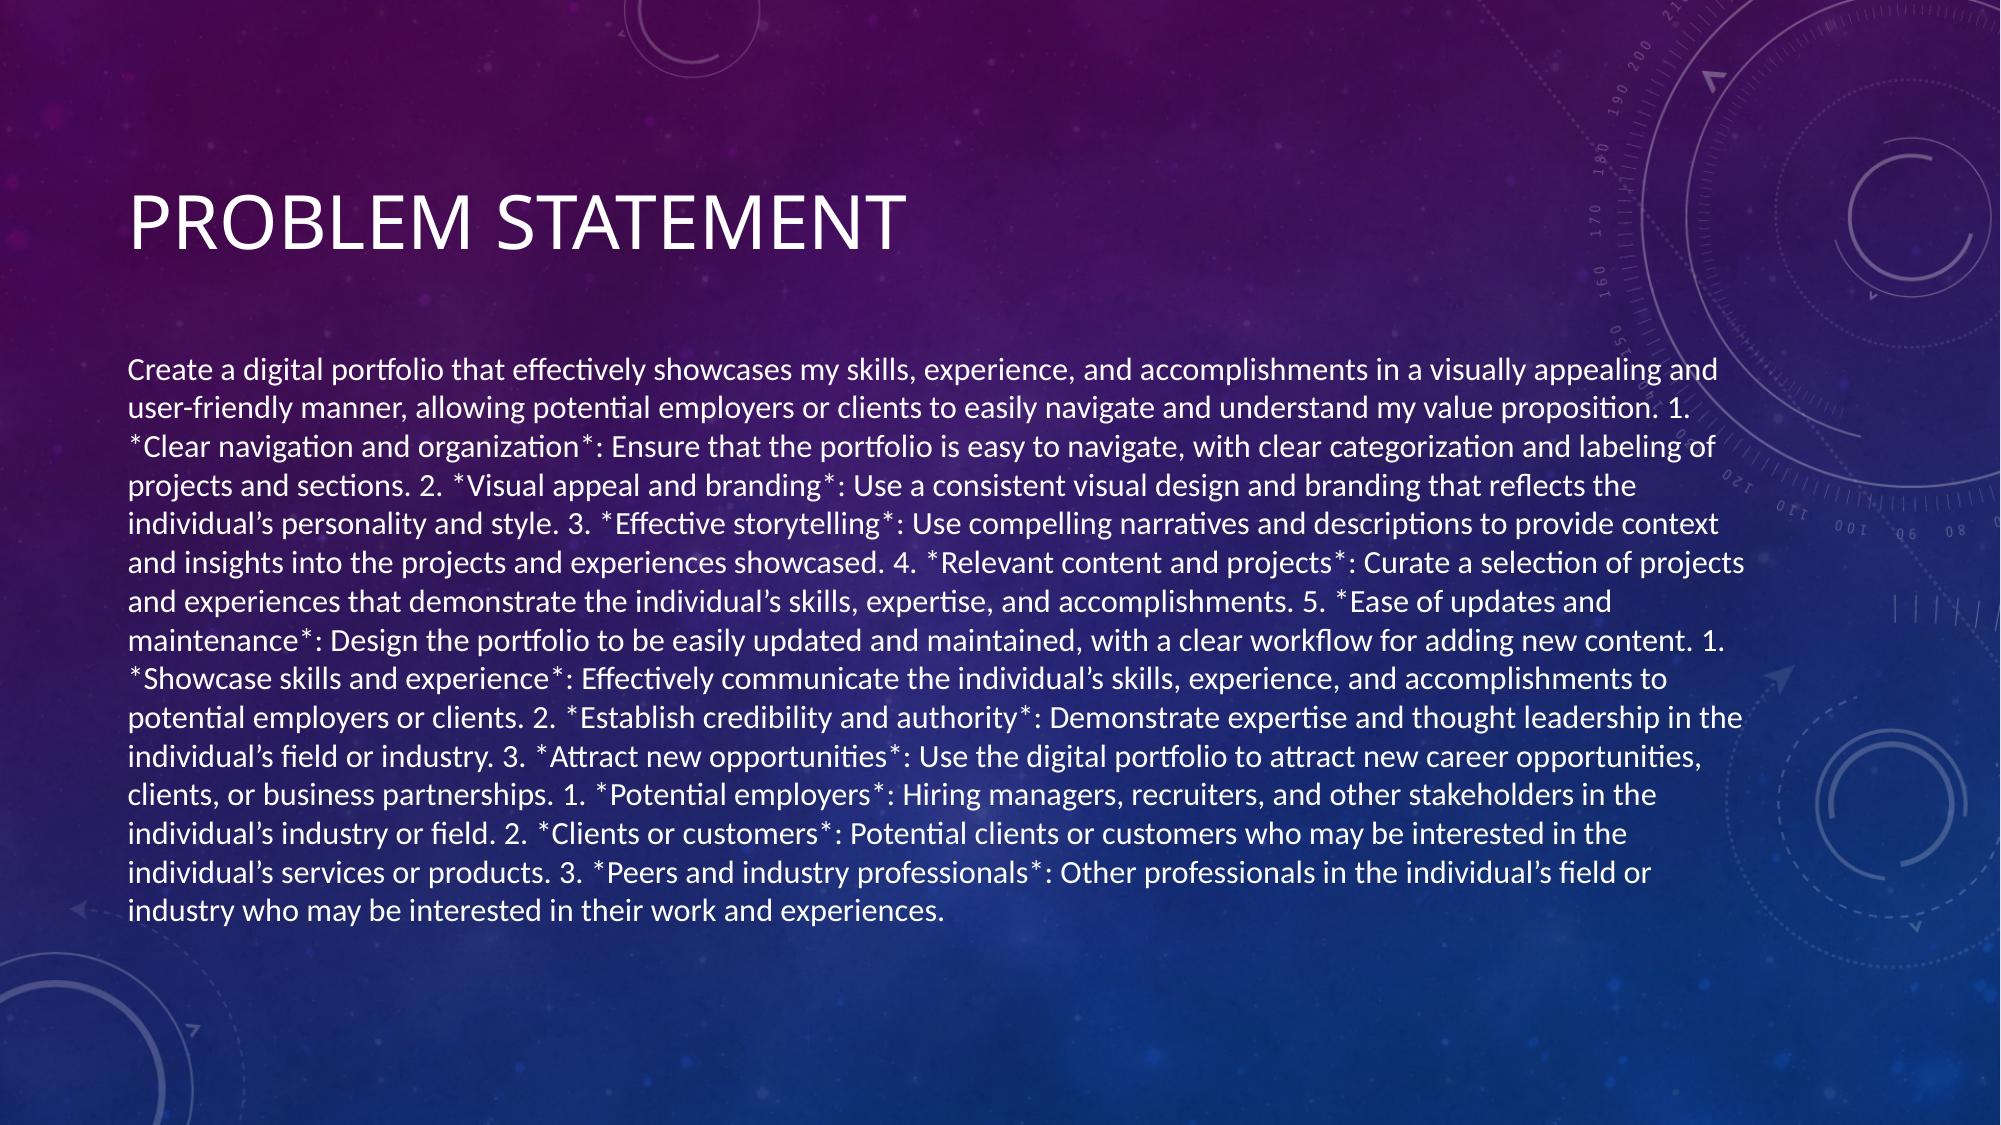

# Problem Statement
Create a digital portfolio that effectively showcases my skills, experience, and accomplishments in a visually appealing and user-friendly manner, allowing potential employers or clients to easily navigate and understand my value proposition. 1. *Clear navigation and organization*: Ensure that the portfolio is easy to navigate, with clear categorization and labeling of projects and sections. 2. *Visual appeal and branding*: Use a consistent visual design and branding that reflects the individual’s personality and style. 3. *Effective storytelling*: Use compelling narratives and descriptions to provide context and insights into the projects and experiences showcased. 4. *Relevant content and projects*: Curate a selection of projects and experiences that demonstrate the individual’s skills, expertise, and accomplishments. 5. *Ease of updates and maintenance*: Design the portfolio to be easily updated and maintained, with a clear workflow for adding new content. 1. *Showcase skills and experience*: Effectively communicate the individual’s skills, experience, and accomplishments to potential employers or clients. 2. *Establish credibility and authority*: Demonstrate expertise and thought leadership in the individual’s field or industry. 3. *Attract new opportunities*: Use the digital portfolio to attract new career opportunities, clients, or business partnerships. 1. *Potential employers*: Hiring managers, recruiters, and other stakeholders in the individual’s industry or field. 2. *Clients or customers*: Potential clients or customers who may be interested in the individual’s services or products. 3. *Peers and industry professionals*: Other professionals in the individual’s field or industry who may be interested in their work and experiences.